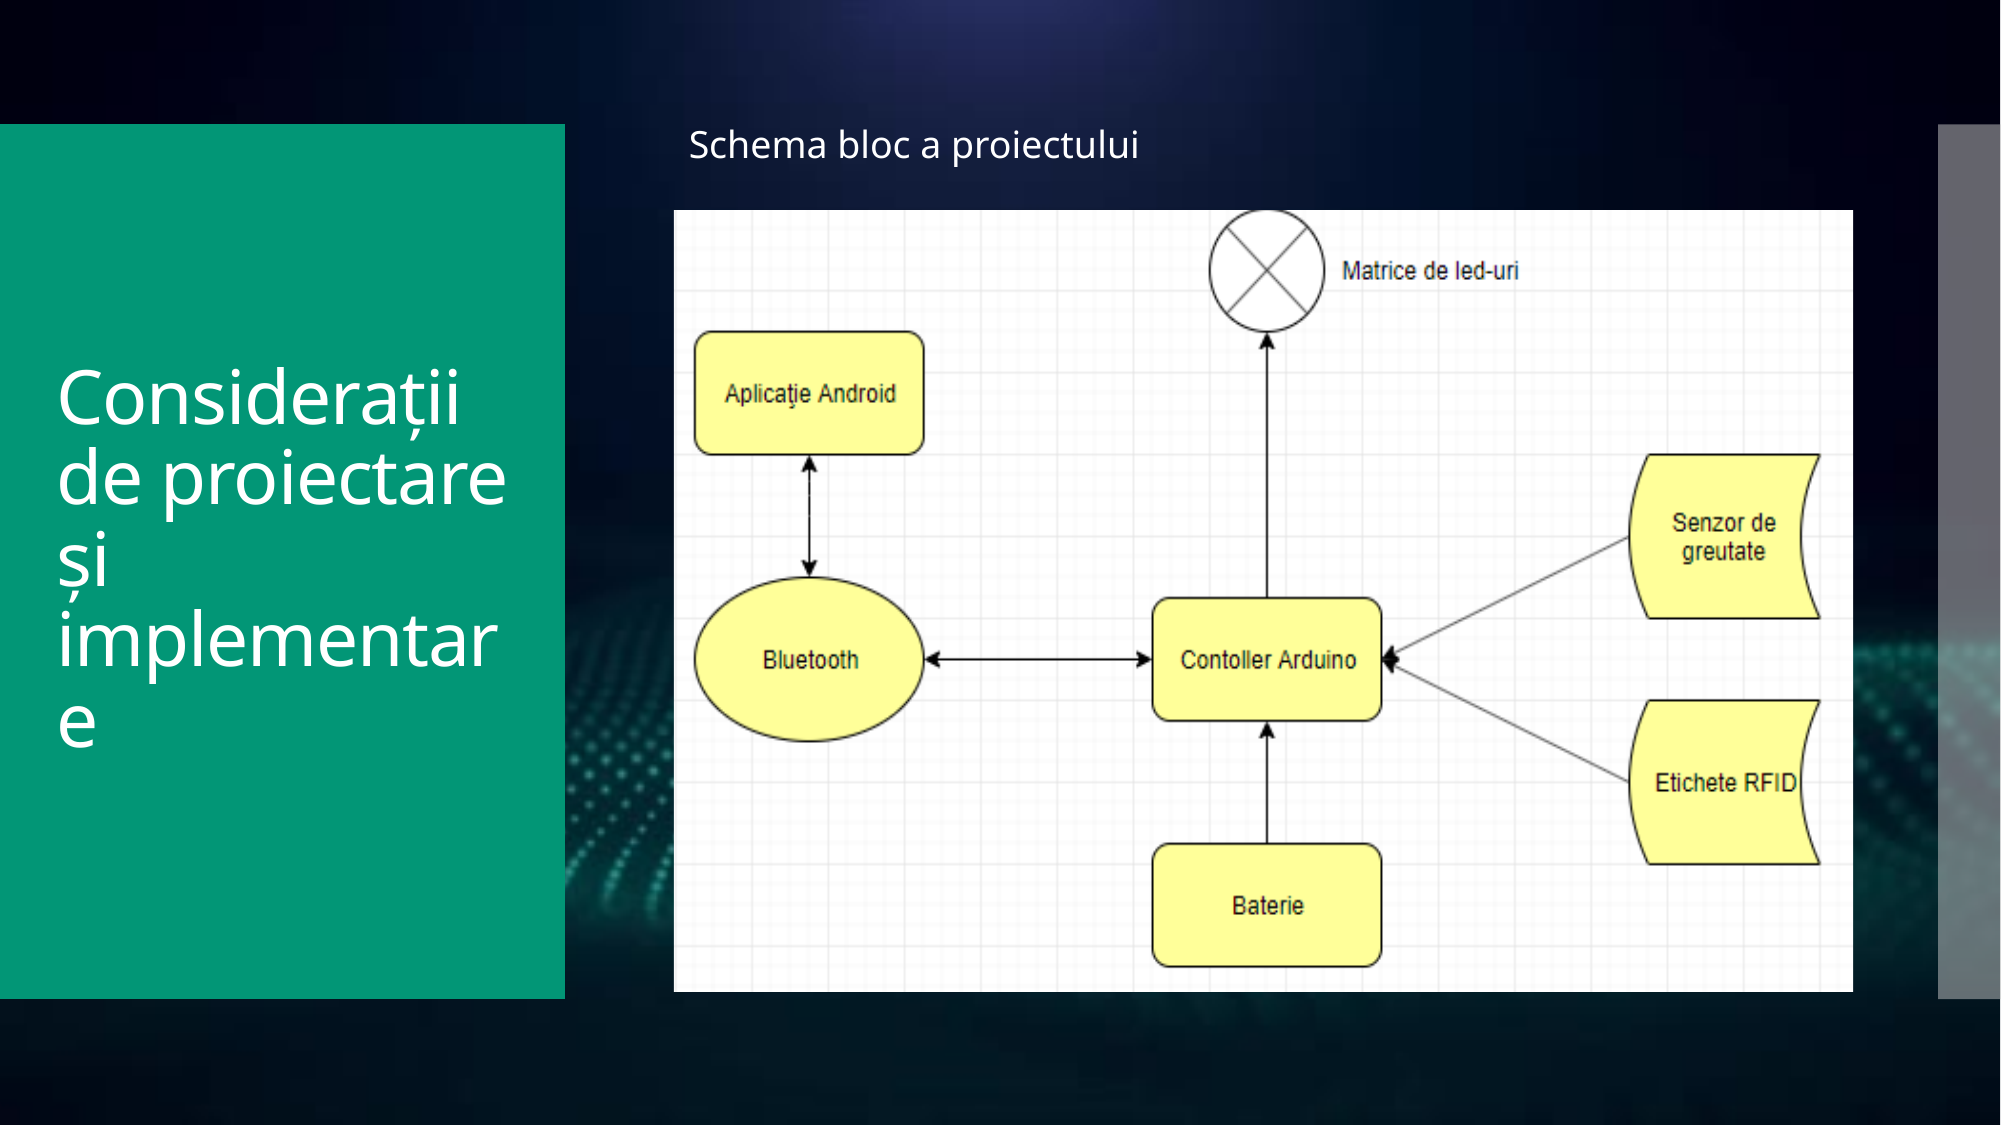

Schema bloc a proiectului
# Consideraţii de proiectare şi implementare